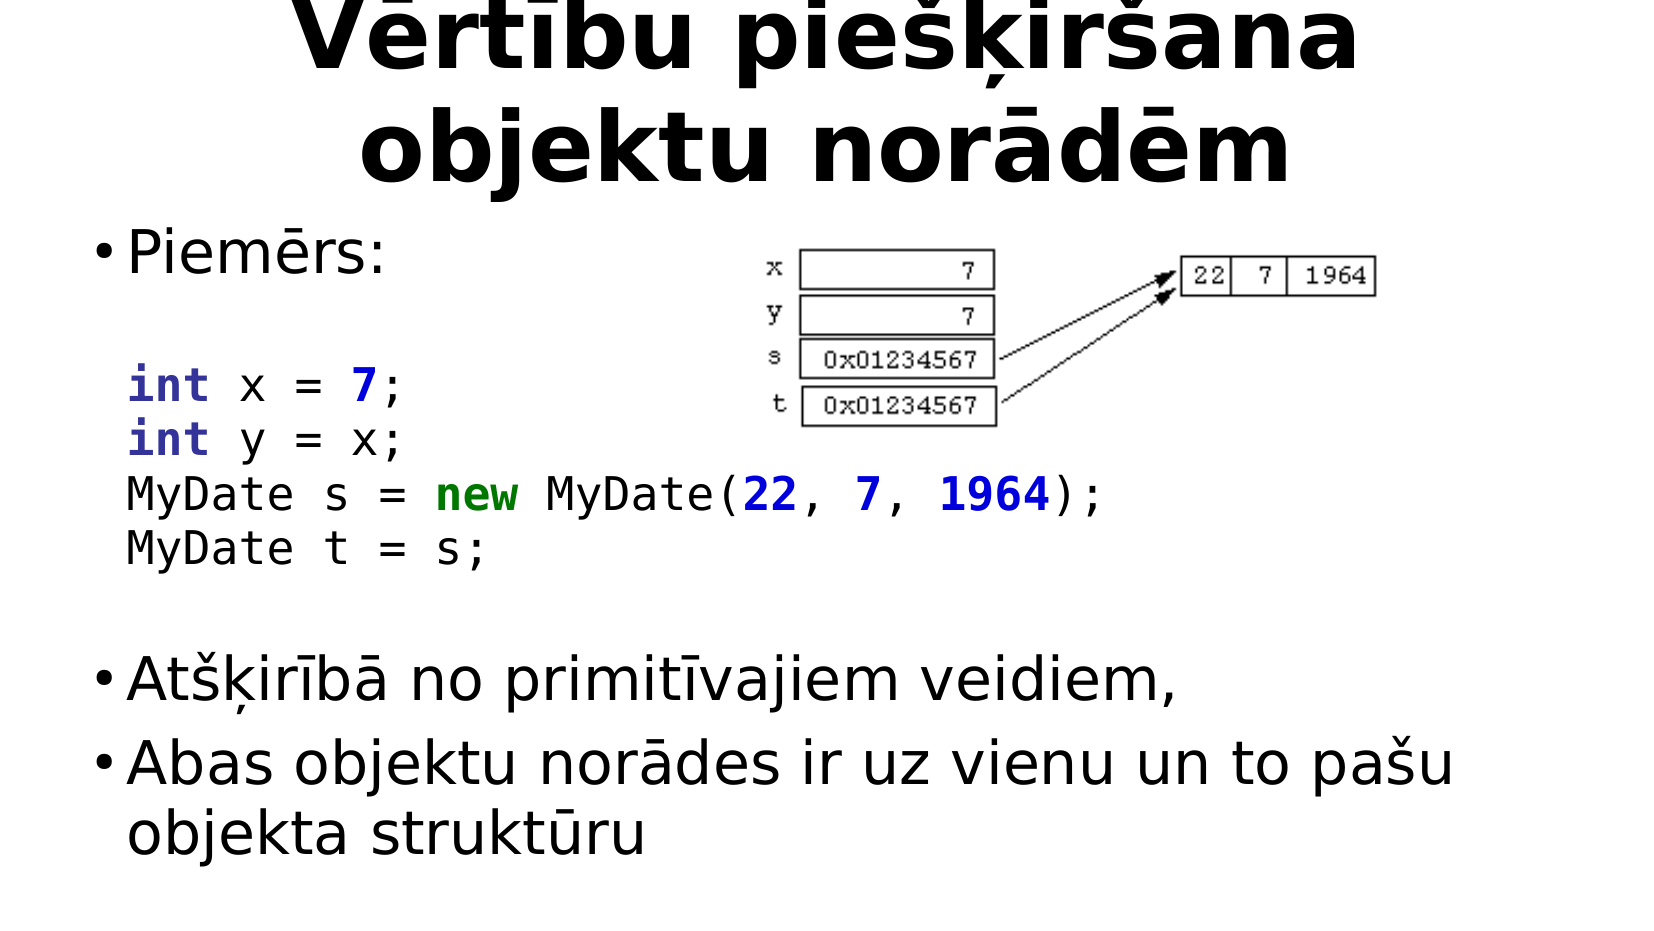

# Vērtību piešķiršana objektu norādēm
Piemērs:
int x = 7;
int y = x;
MyDate s = new MyDate(22, 7, 1964);
MyDate t = s;
Atšķirībā no primitīvajiem veidiem,
Abas objektu norādes ir uz vienu un to pašu objekta struktūru